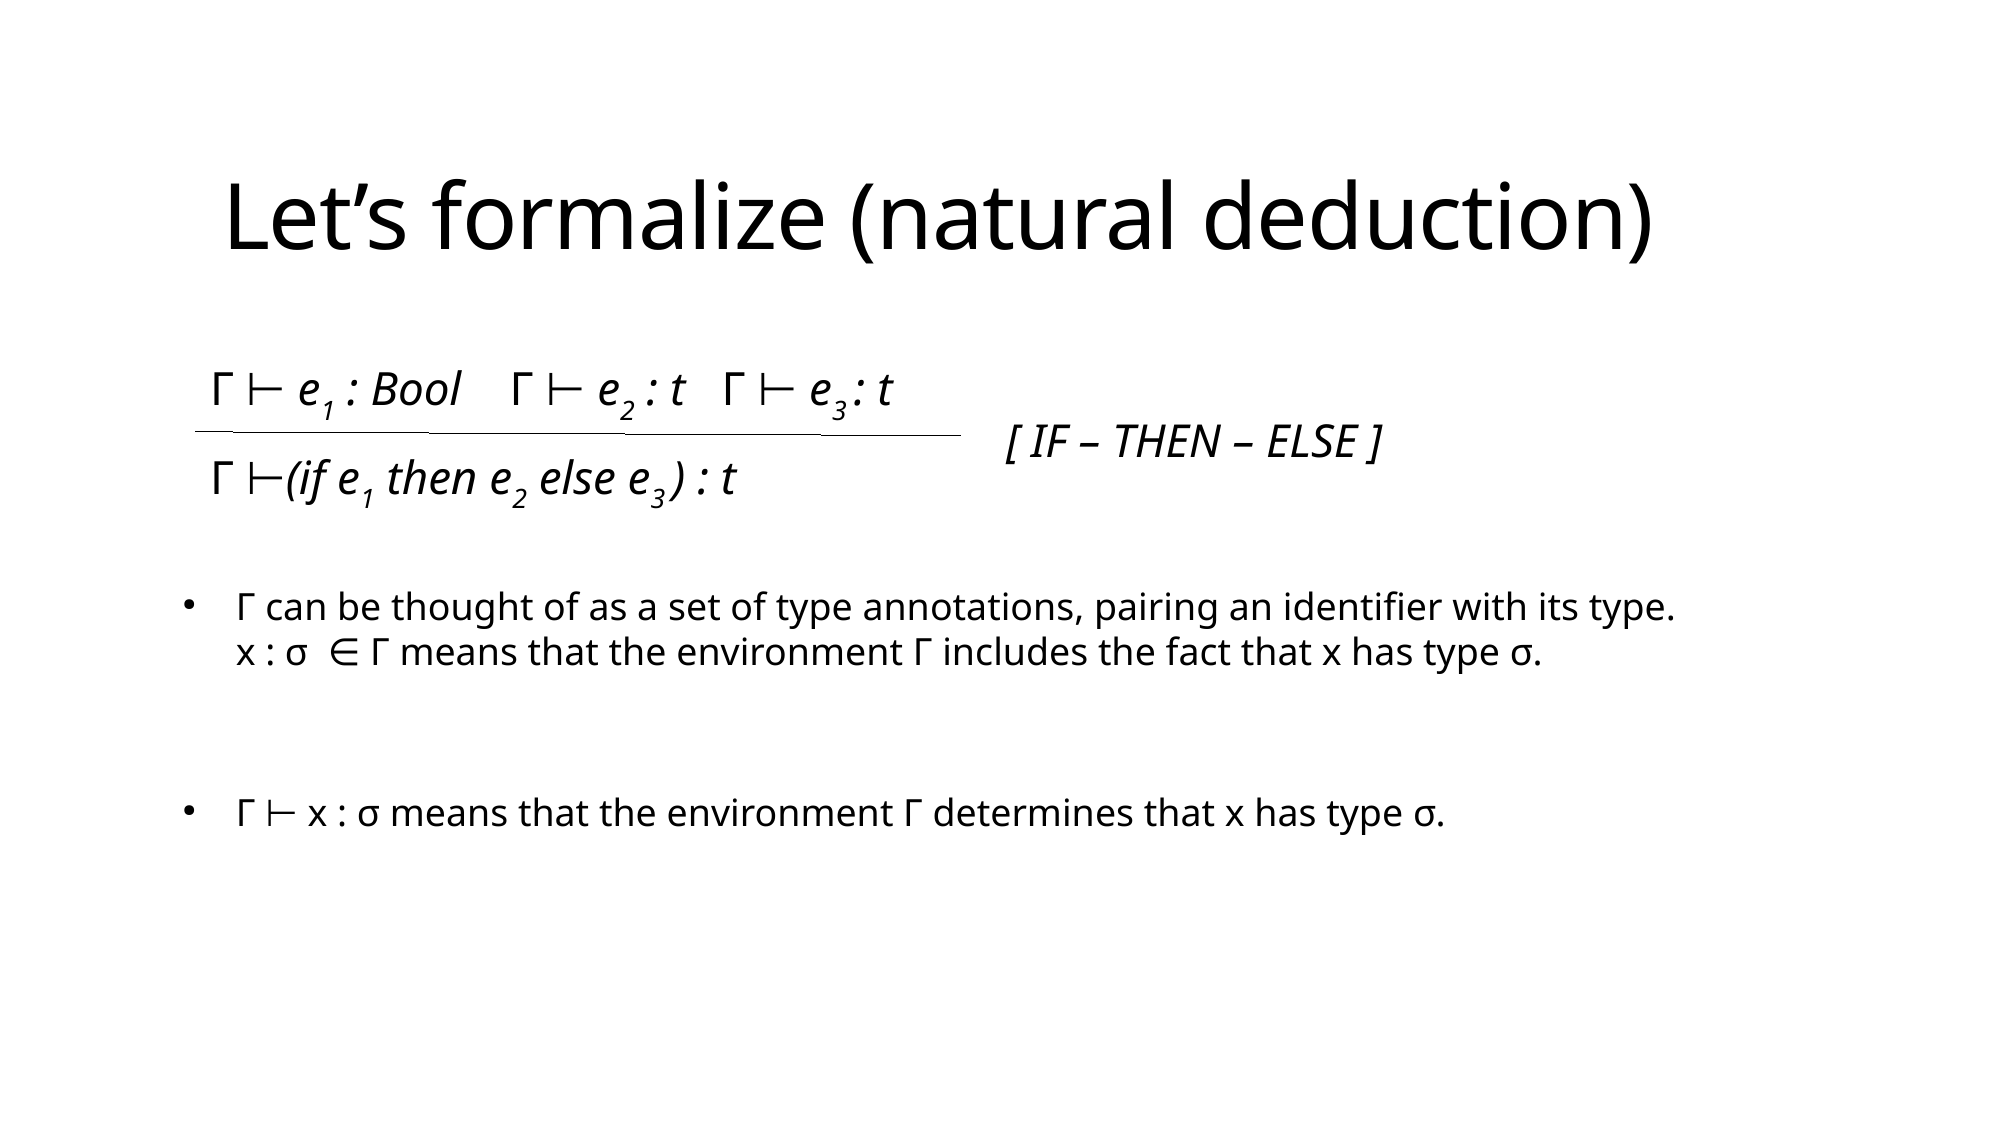

# Let’s formalize (natural deduction)
Γ ⊢ e1 : Bool Γ ⊢ e2 : t Γ ⊢ e3 : t
[ IF – THEN – ELSE ]
Γ ⊢(if e1 then e2 else e3 ) : t
Γ can be thought of as a set of type annotations, pairing an identifier with its type.
x : σ ∈ Γ means that the environment Γ includes the fact that x has type σ.
Γ ⊢ x : σ means that the environment Γ determines that x has type σ.